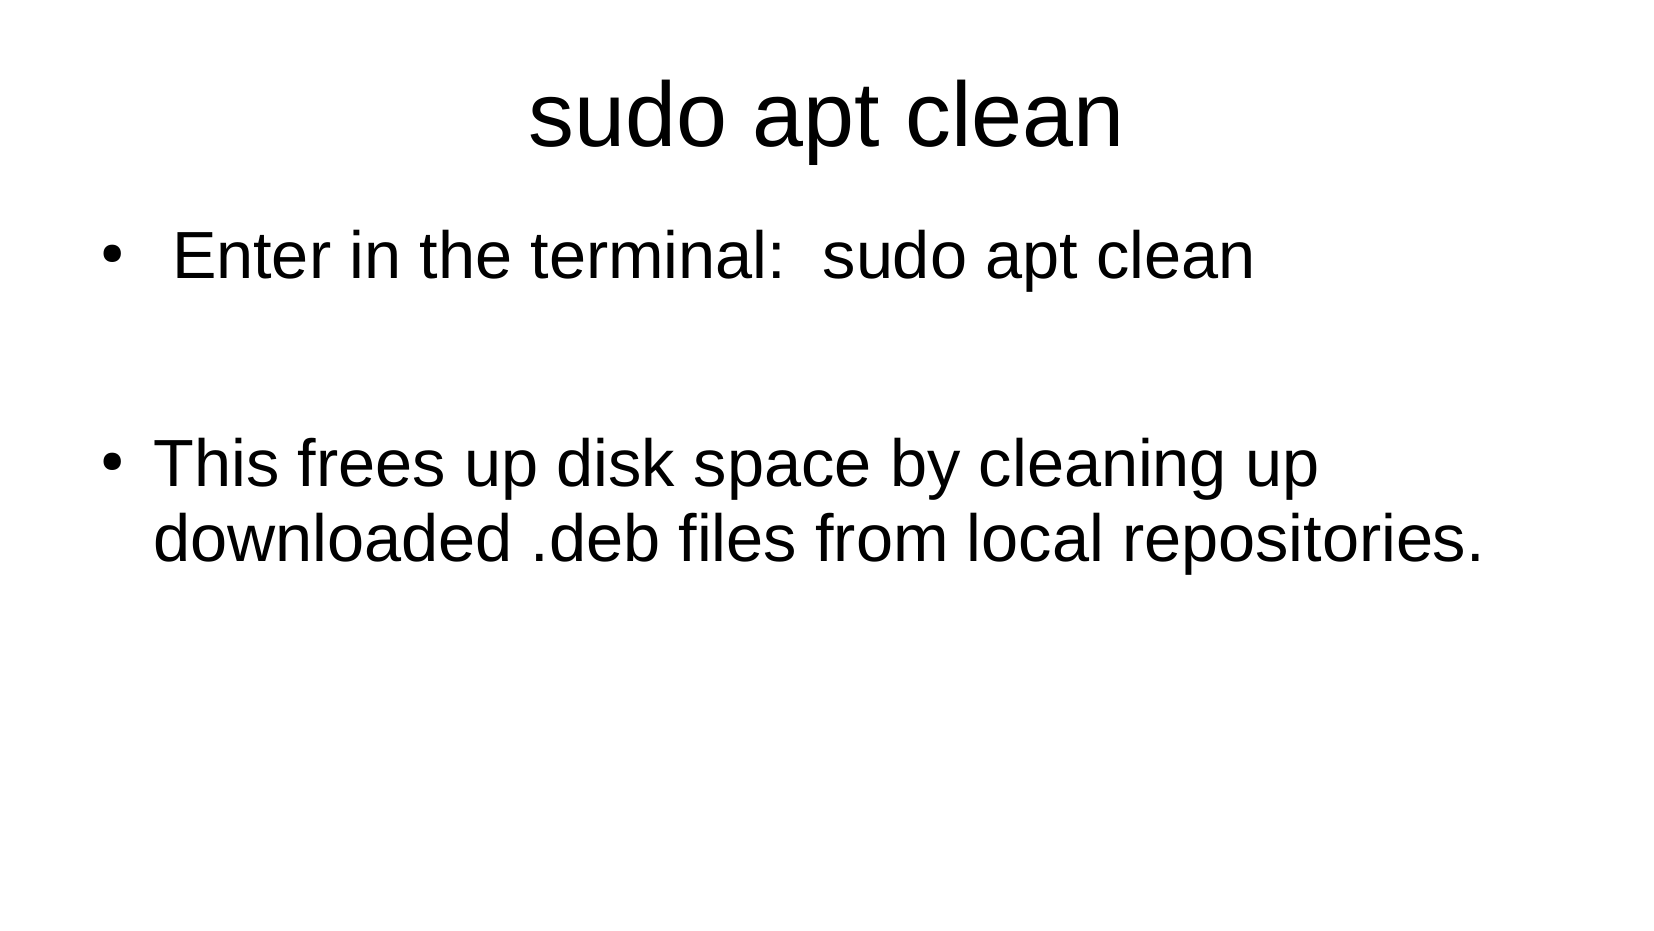

# sudo apt clean
 Enter in the terminal: sudo apt clean
This frees up disk space by cleaning up downloaded .deb files from local repositories.